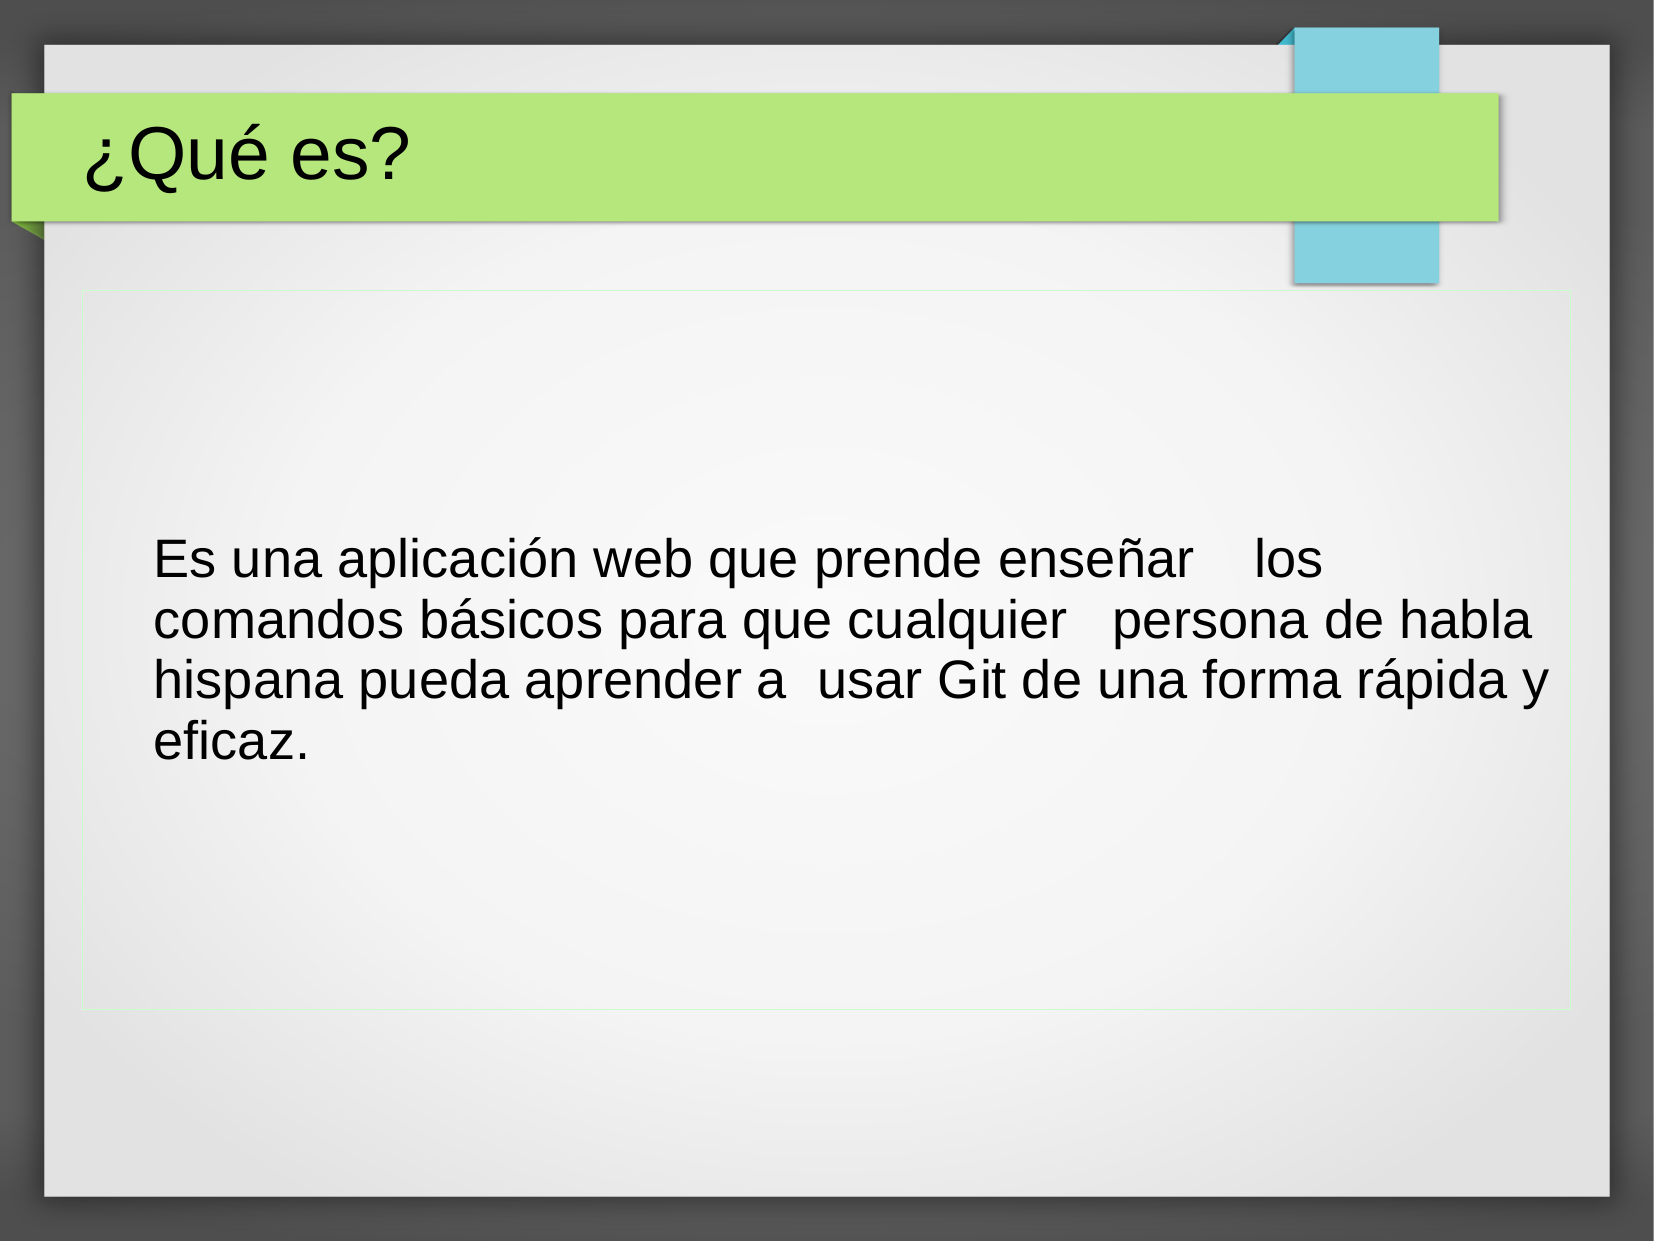

# ¿Qué es?
Es una aplicación web que prende enseñar los comandos básicos para que cualquier persona de habla hispana pueda aprender a usar Git de una forma rápida y eficaz.